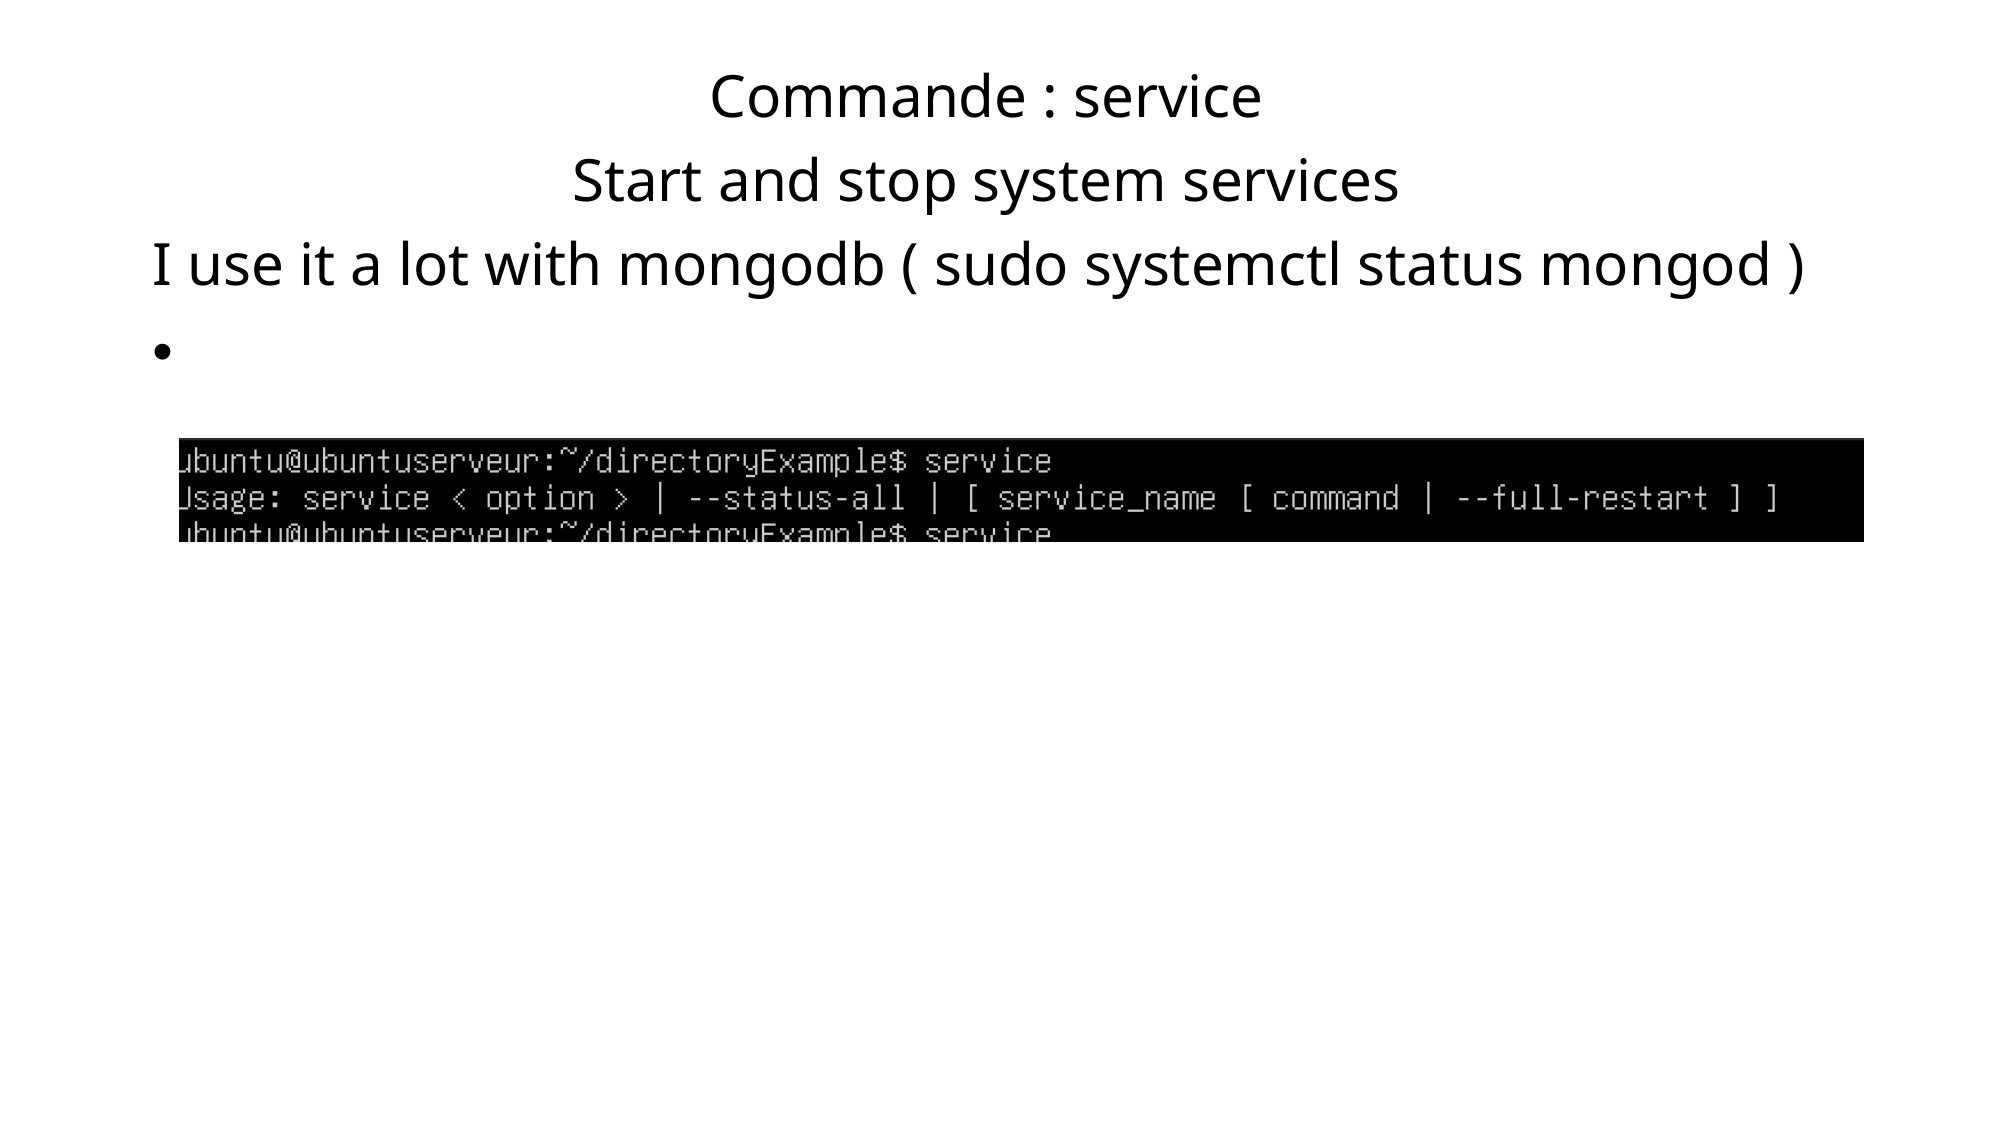

# Commande : service
Start and stop system services
I use it a lot with mongodb ( sudo systemctl status mongod )